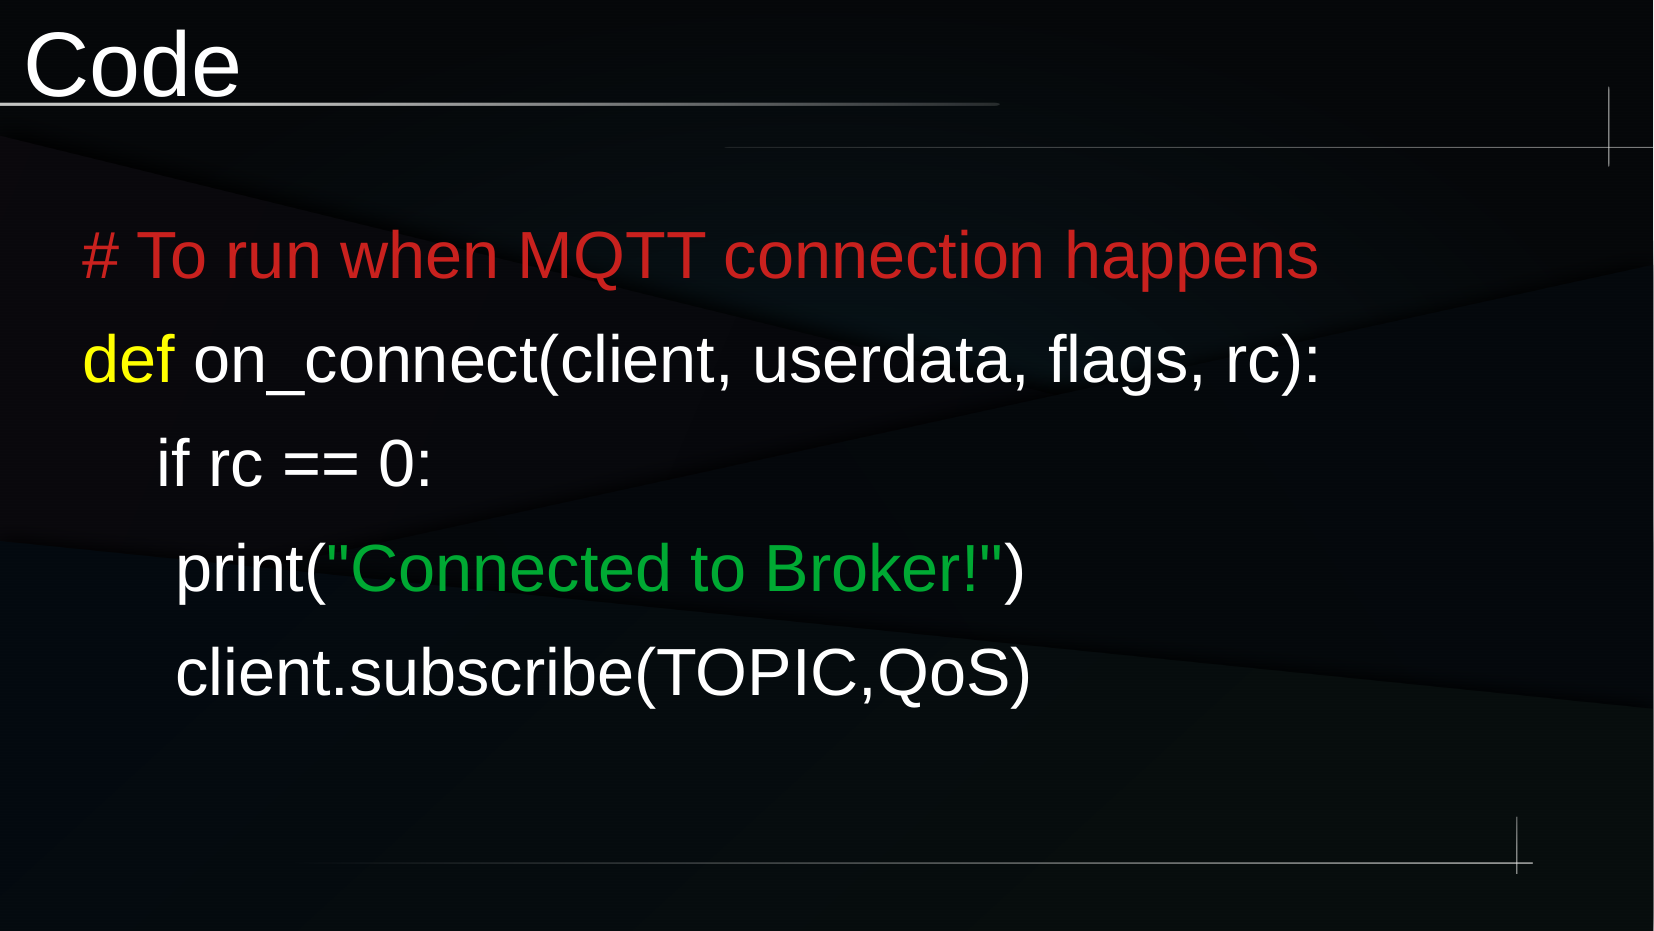

# Code
# To run when MQTT connection happens
def on_connect(client, userdata, flags, rc):
 if rc == 0:
 print("Connected to Broker!")
 client.subscribe(TOPIC,QoS)